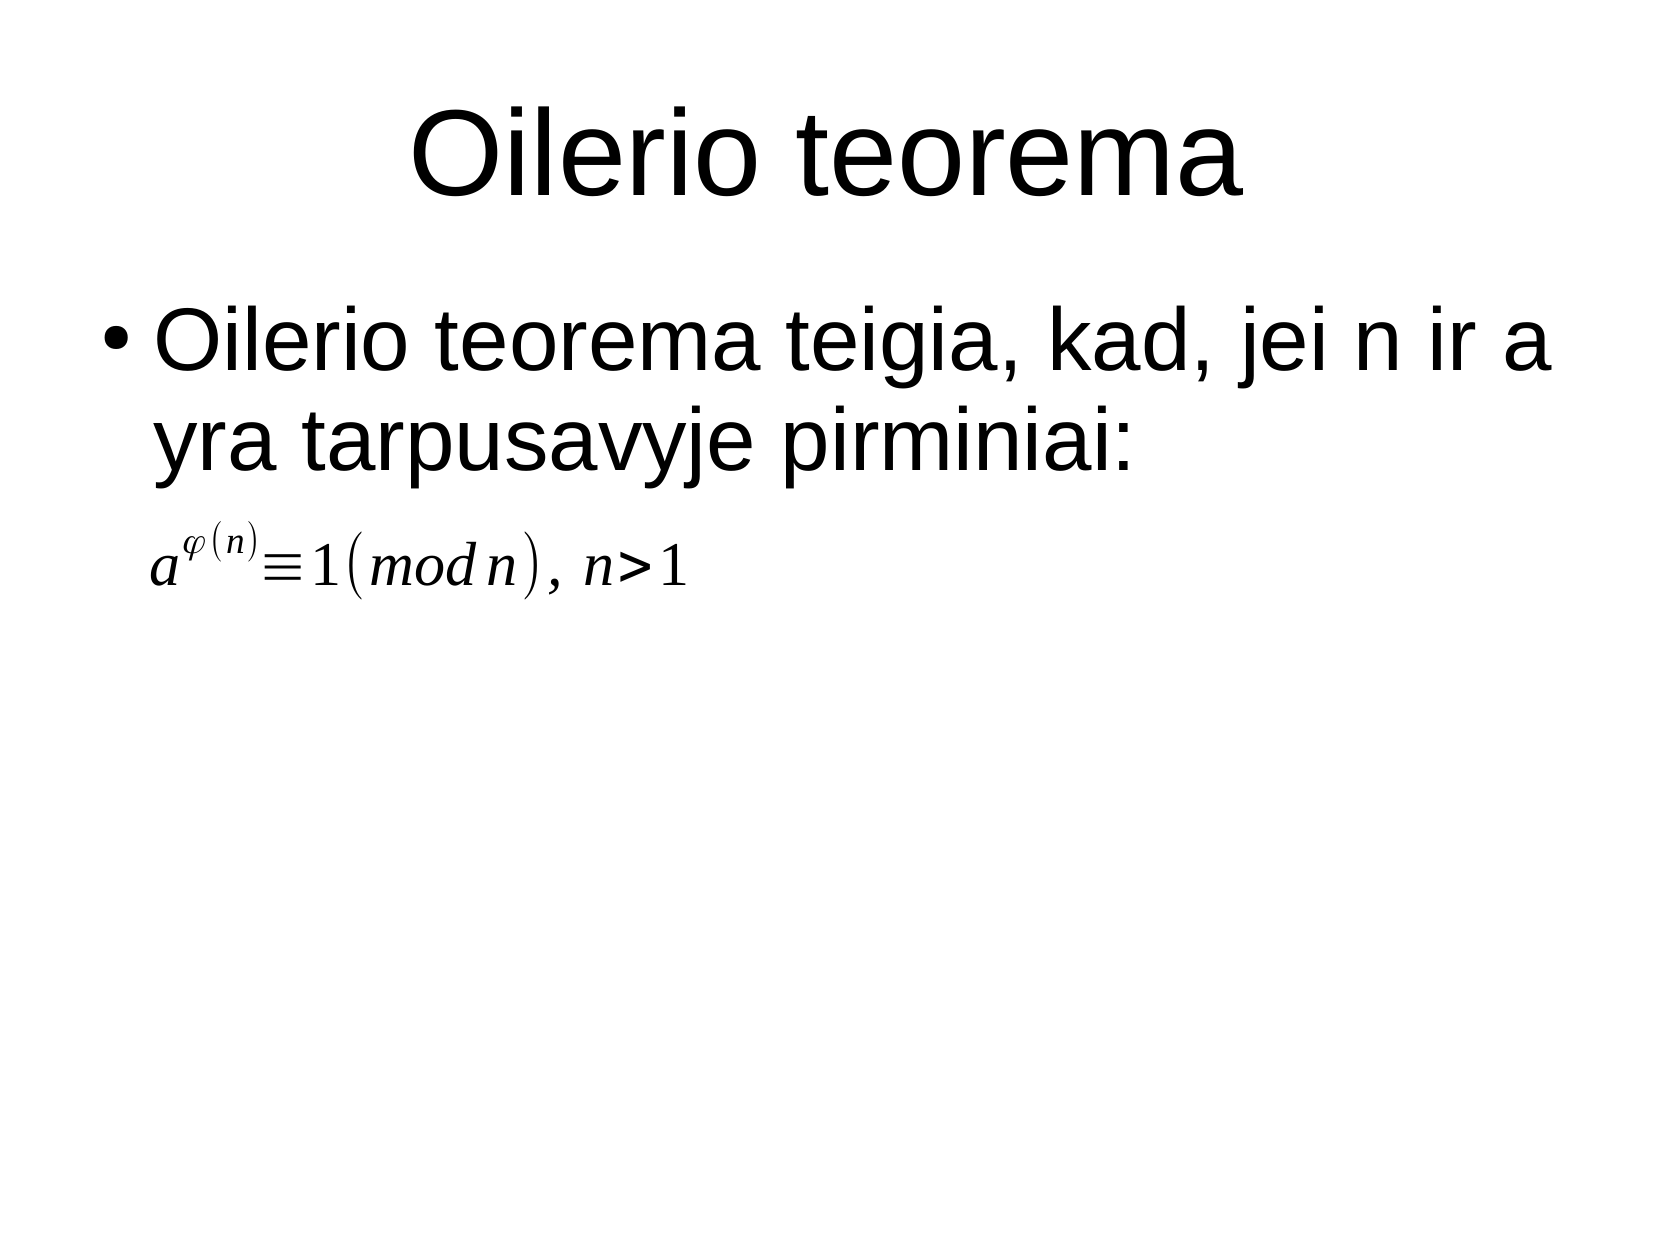

# Oilerio teorema
Oilerio teorema teigia, kad, jei n ir a yra tarpusavyje pirminiai: